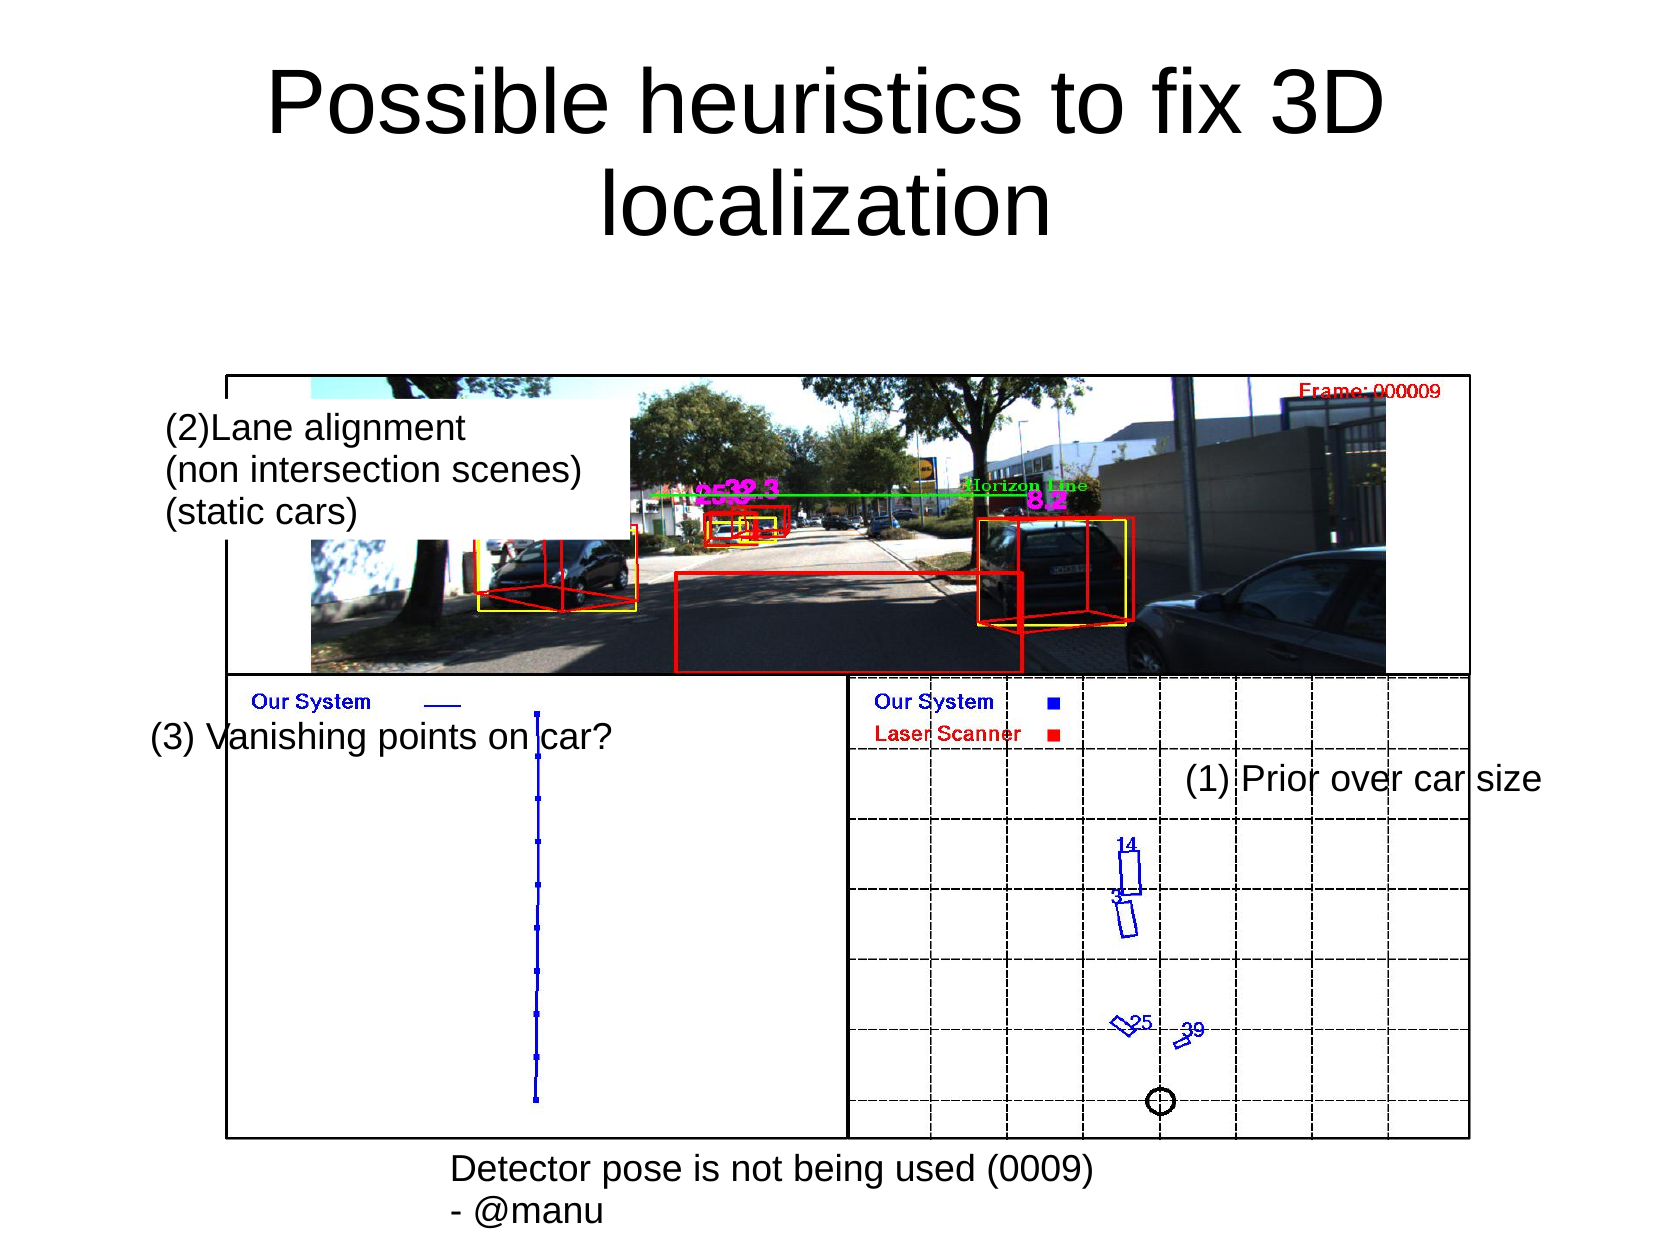

# Possible heuristics to fix 3D localization
(2)Lane alignment
(non intersection scenes)
(static cars)
(3) Vanishing points on car?
(1) Prior over car size
Detector pose is not being used (0009)
- @manu